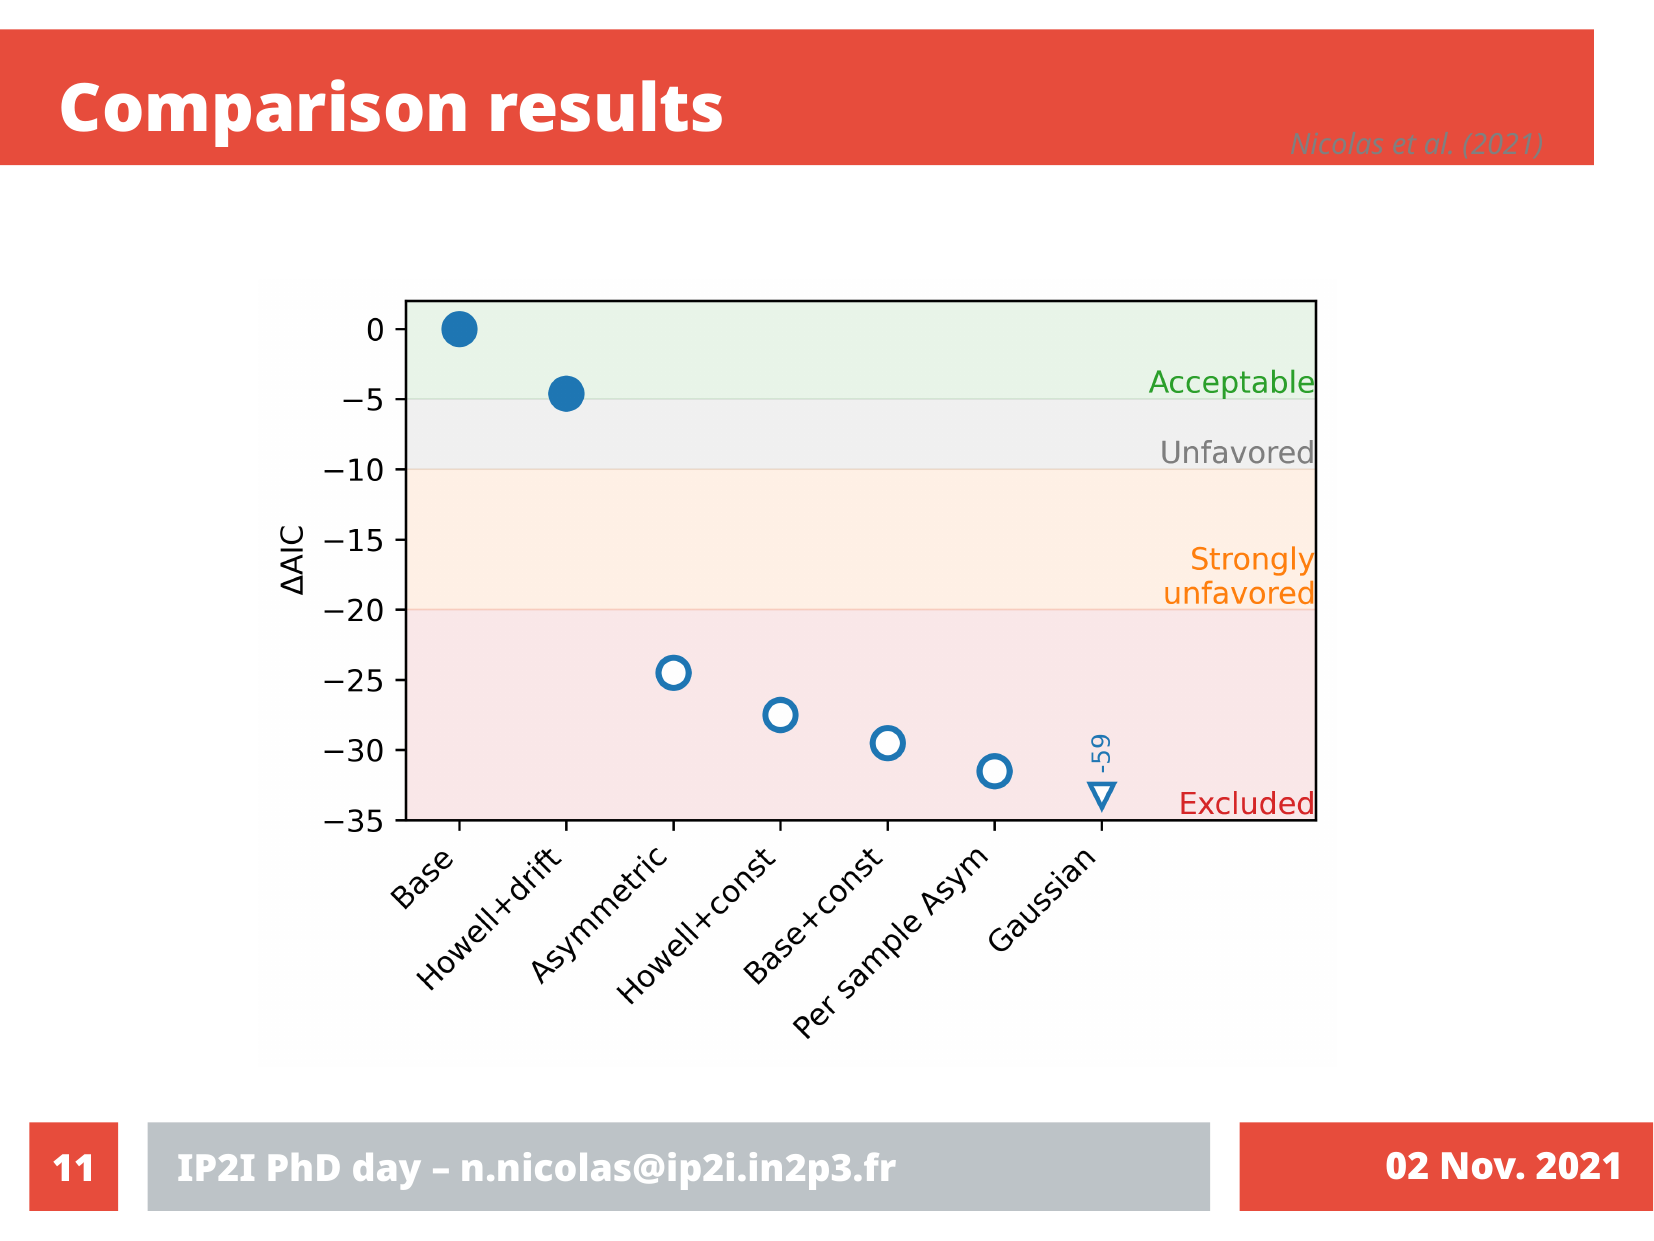

# Comparison results
Nicolas et al. (2021)
11
IP2I PhD day – n.nicolas@ip2i.in2p3.fr
02 Nov. 2021